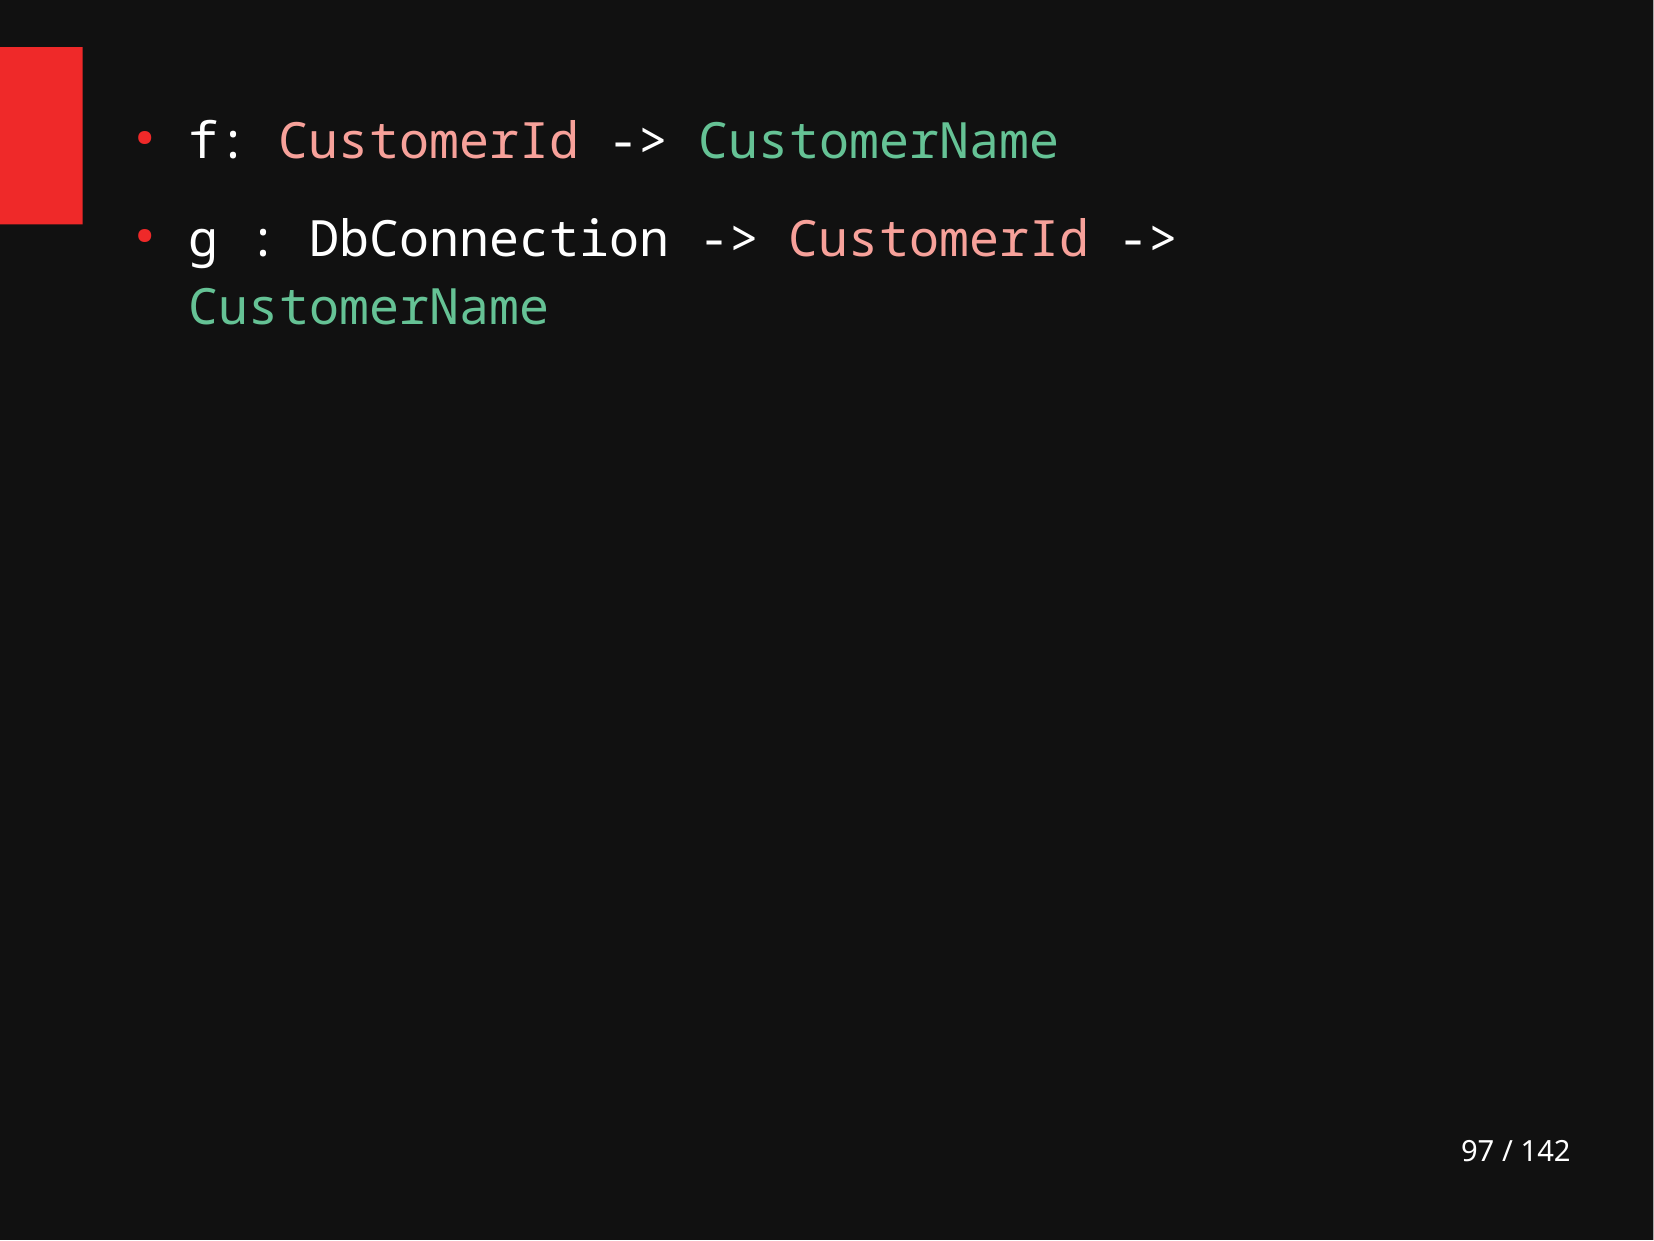

# f: CustomerId -> CustomerName
g : DbConnection -> CustomerId -> CustomerName
97